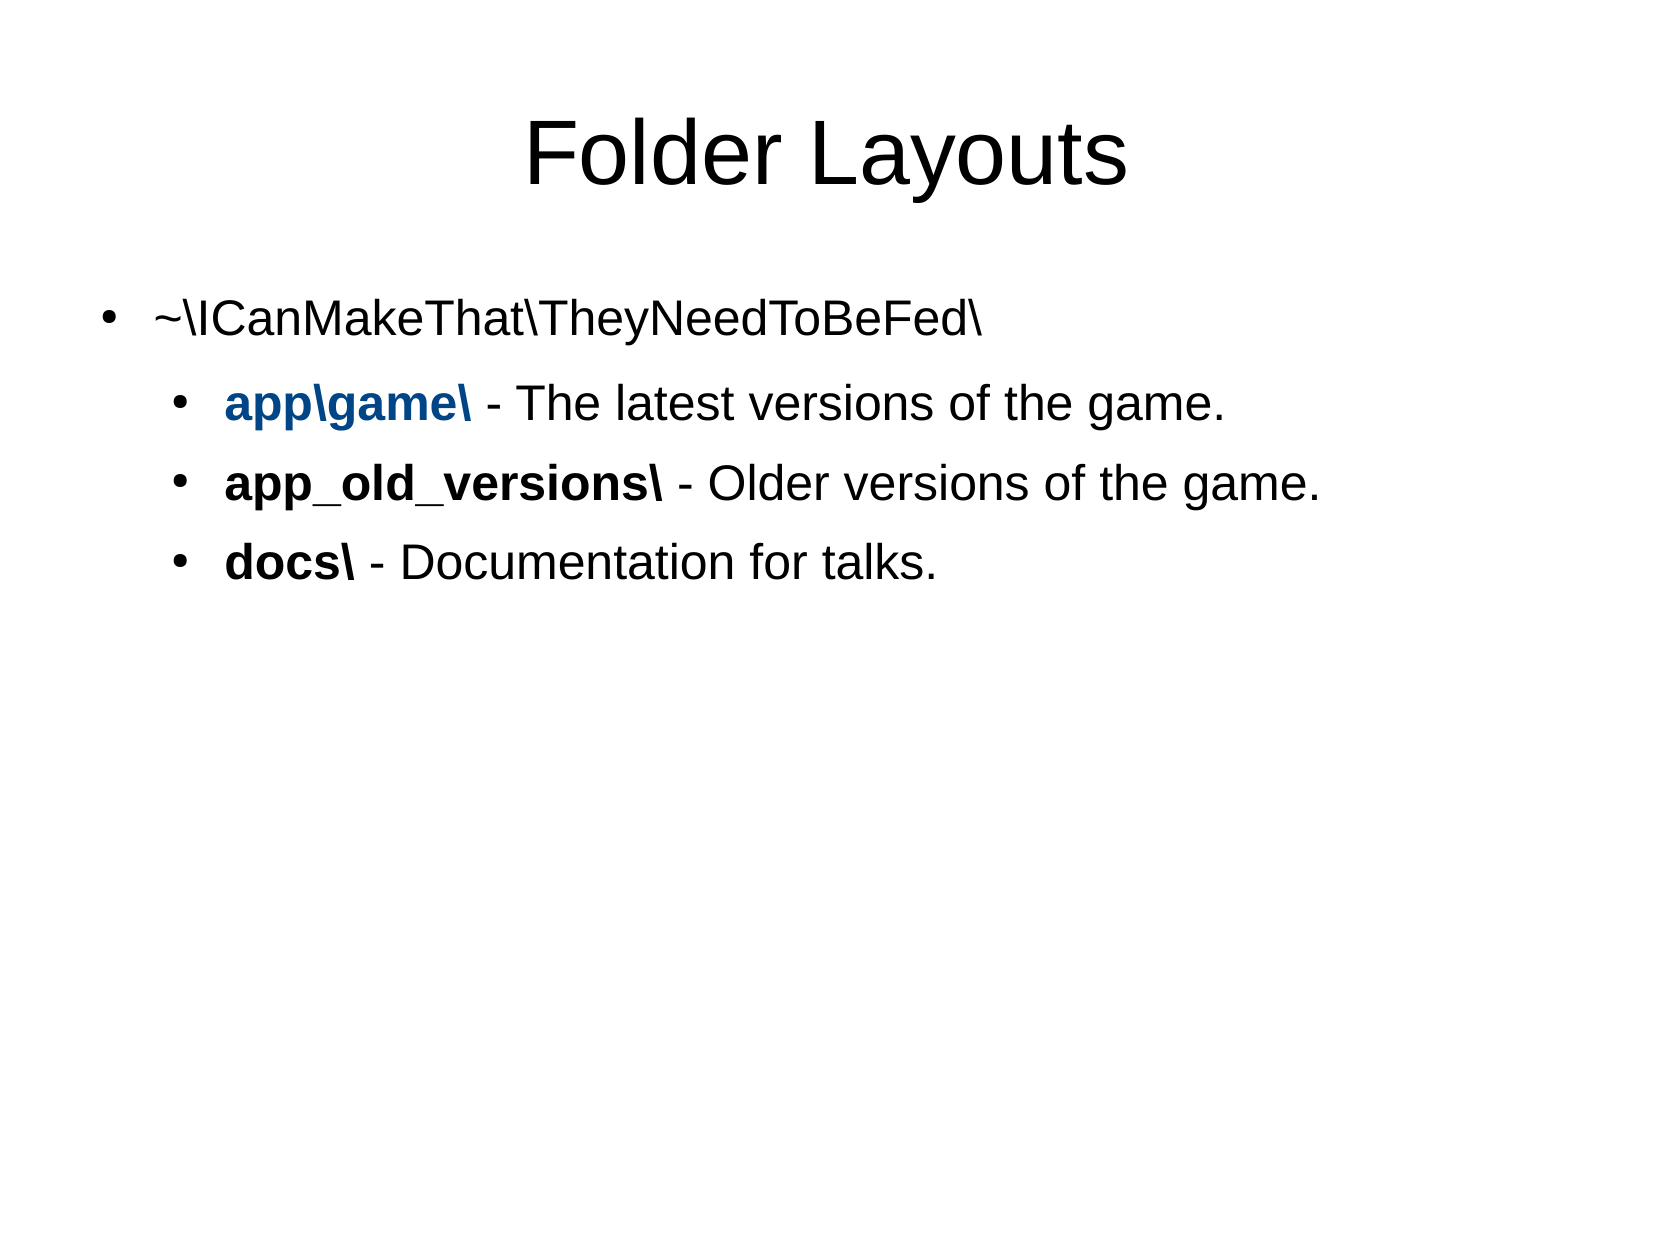

# Folder Layouts
~\ICanMakeThat\TheyNeedToBeFed\
app\game\ - The latest versions of the game.
app_old_versions\ - Older versions of the game.
docs\ - Documentation for talks.